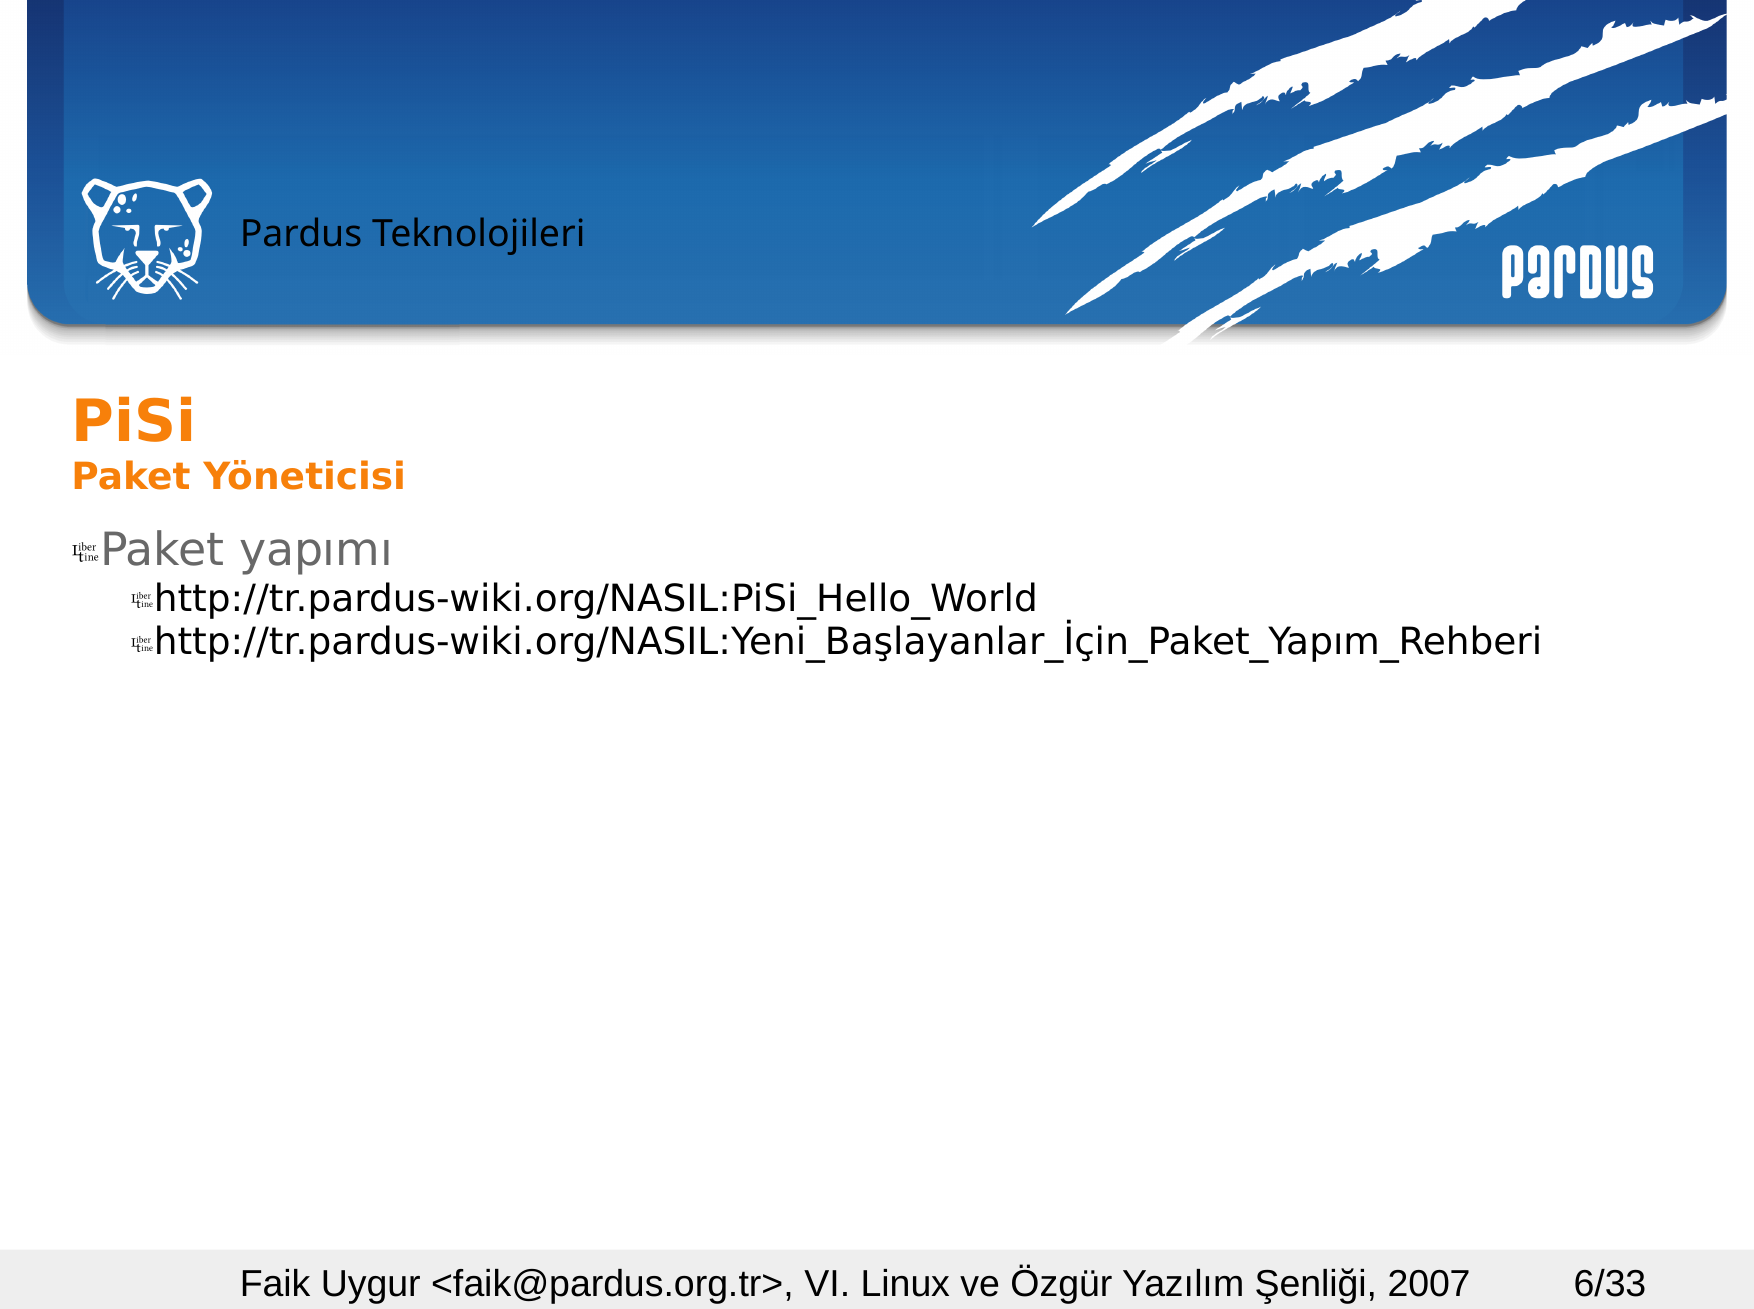

PiSi
Paket Yöneticisi
Paket yapımı
http://tr.pardus-wiki.org/NASIL:PiSi_Hello_World
http://tr.pardus-wiki.org/NASIL:Yeni_Başlayanlar_İçin_Paket_Yapım_Rehberi